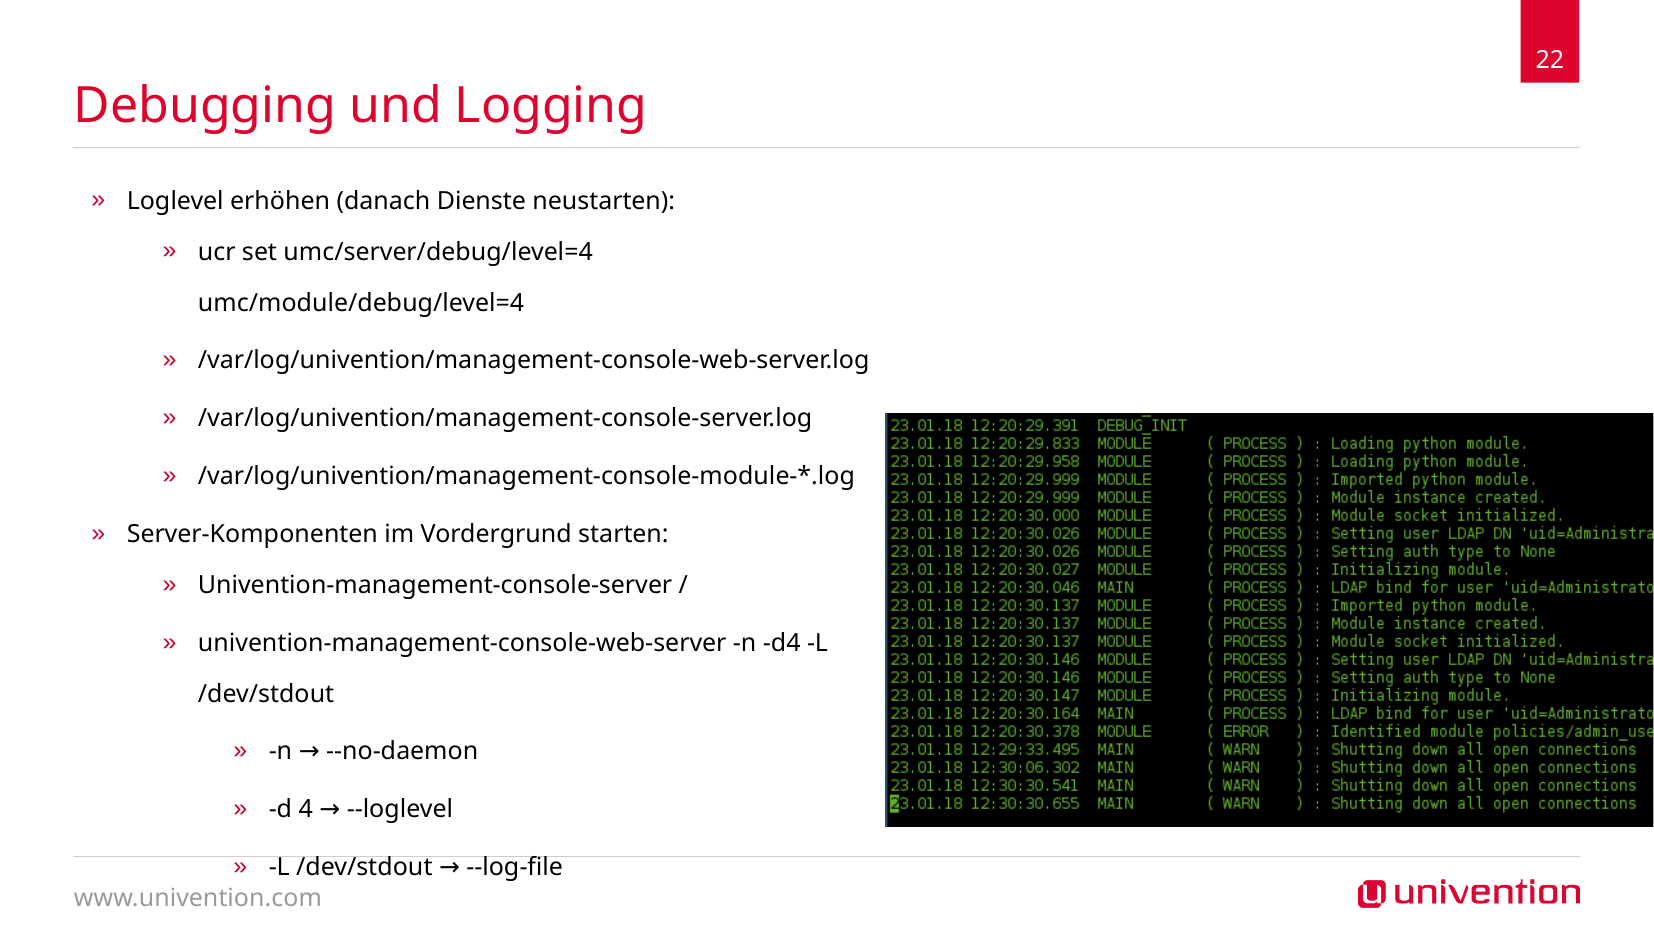

# Debugging und Logging
Loglevel erhöhen (danach Dienste neustarten):
ucr set umc/server/debug/level=4 umc/module/debug/level=4
/var/log/univention/management-console-web-server.log
/var/log/univention/management-console-server.log
/var/log/univention/management-console-module-*.log
Server-Komponenten im Vordergrund starten:
Univention-management-console-server /
univention-management-console-web-server -n -d4 -L /dev/stdout
-n → --no-daemon
-d 4 → --loglevel
-L /dev/stdout → --log-file